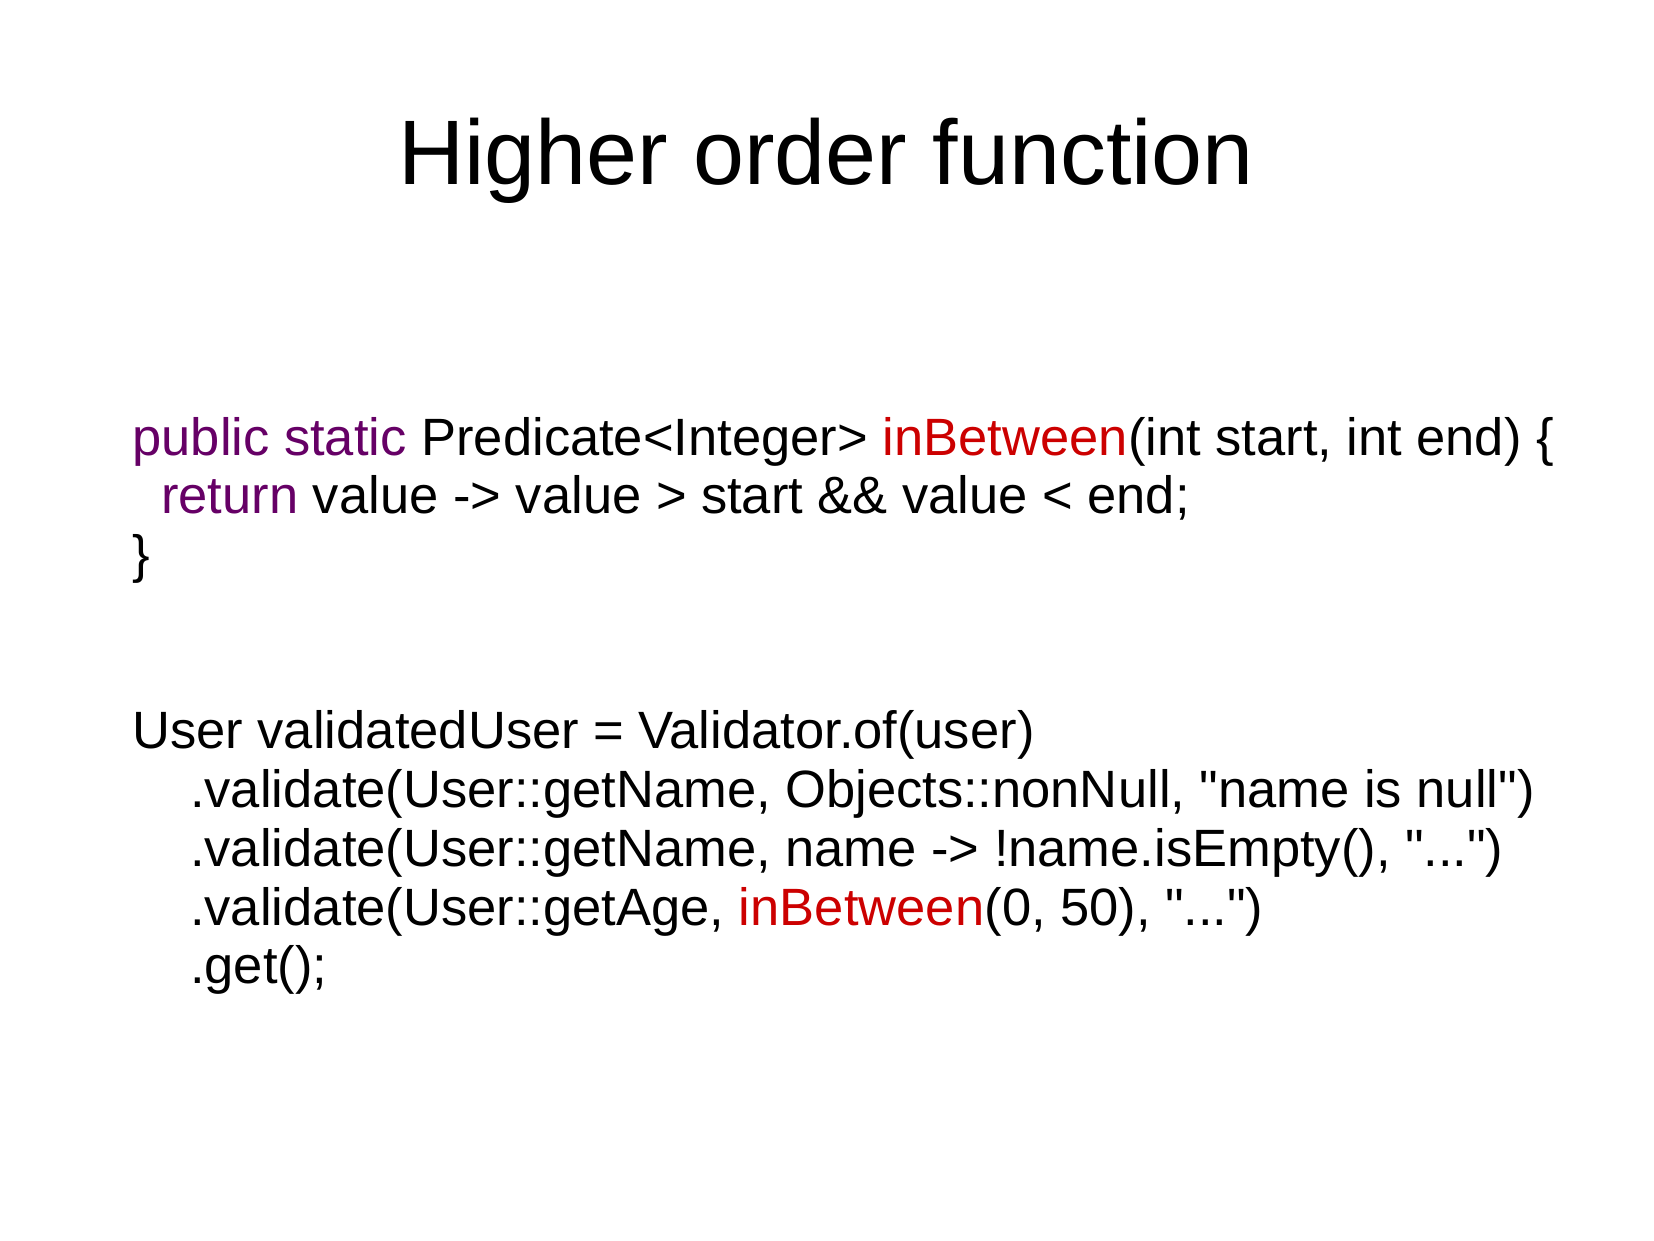

# Higher order function
public static Predicate<Integer> inBetween(int start, int end) {
 return value -> value > start && value < end;
}
User validatedUser = Validator.of(user)
 .validate(User::getName, Objects::nonNull, "name is null")
 .validate(User::getName, name -> !name.isEmpty(), "...")
 .validate(User::getAge, inBetween(0, 50), "...")
 .get();